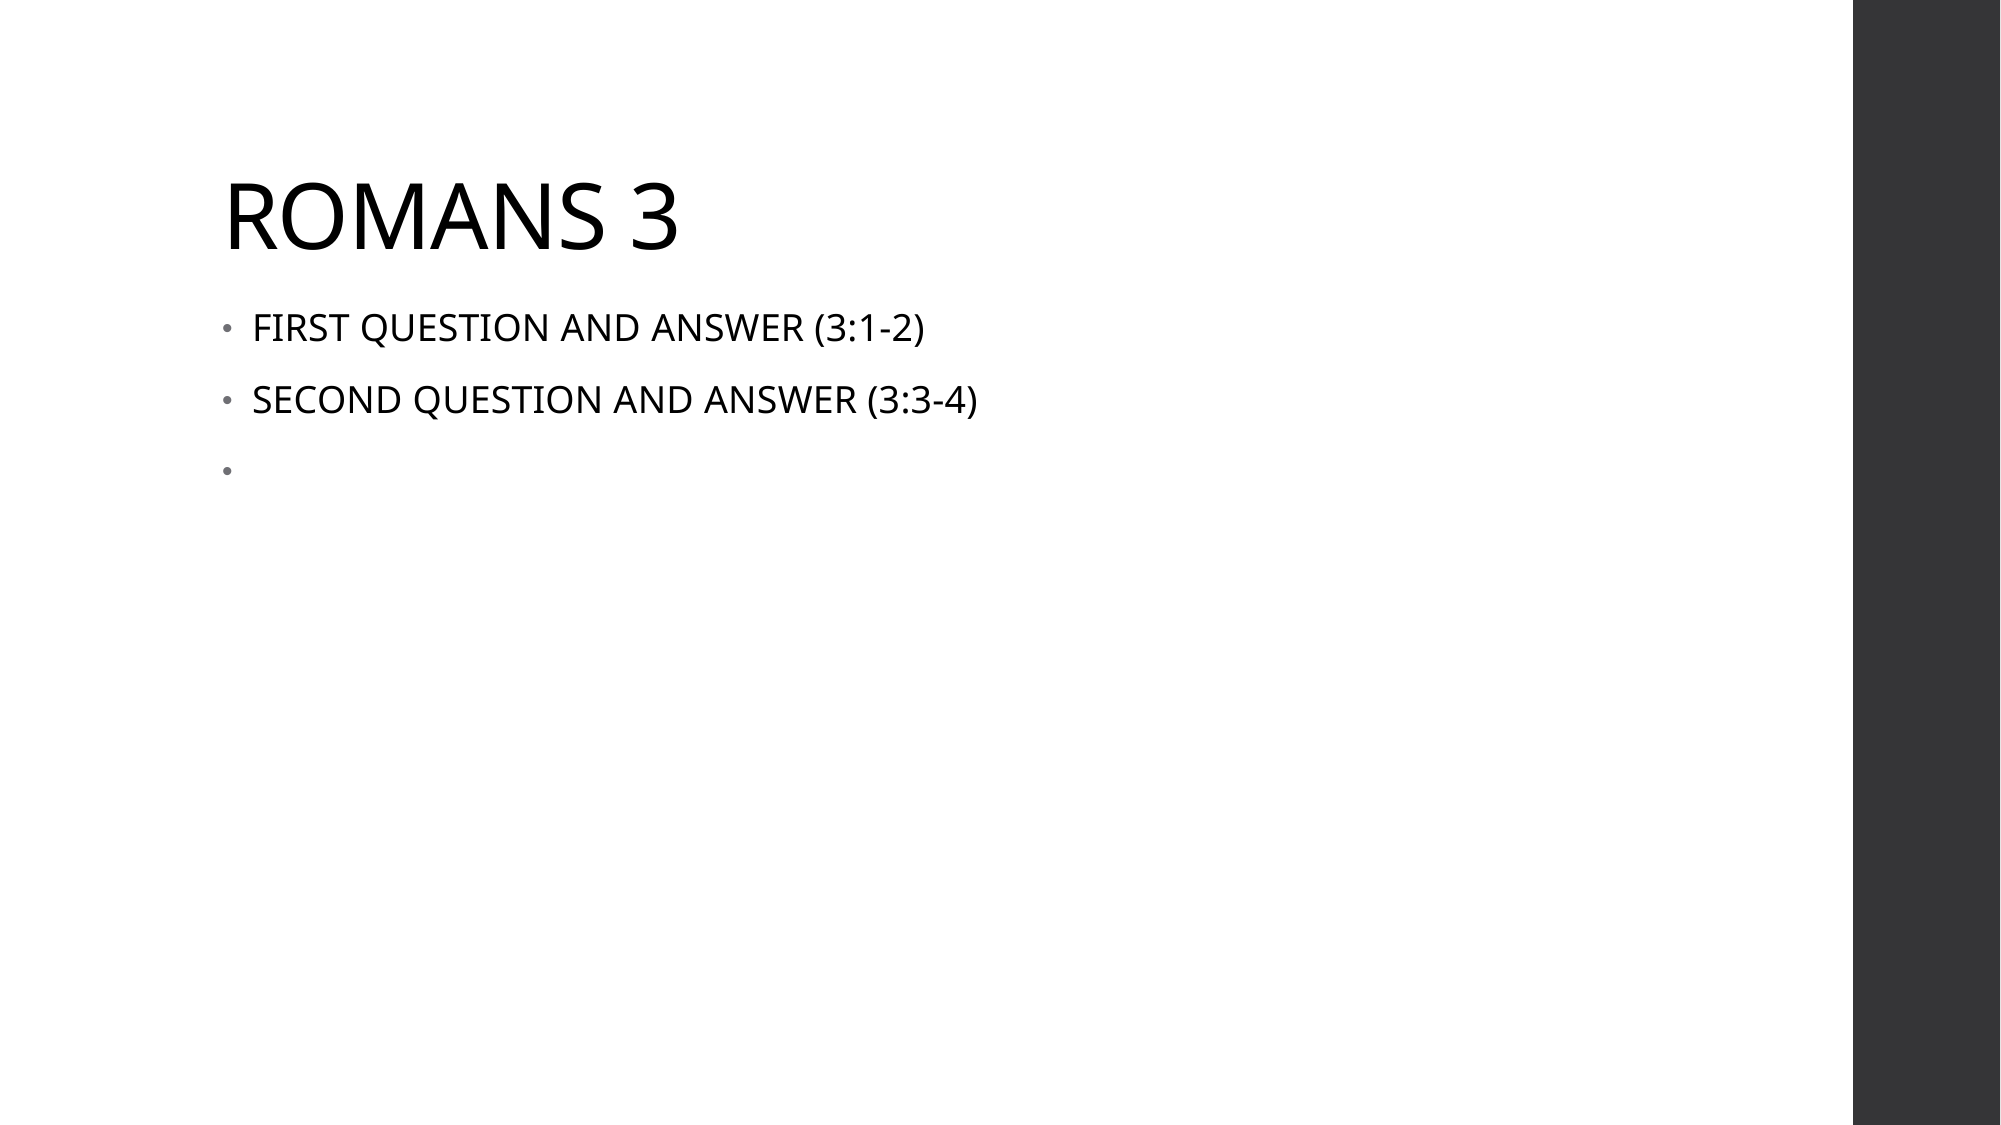

# ROMANS 3
FIRST QUESTION AND ANSWER (3:1-2)
SECOND QUESTION AND ANSWER (3:3-4)